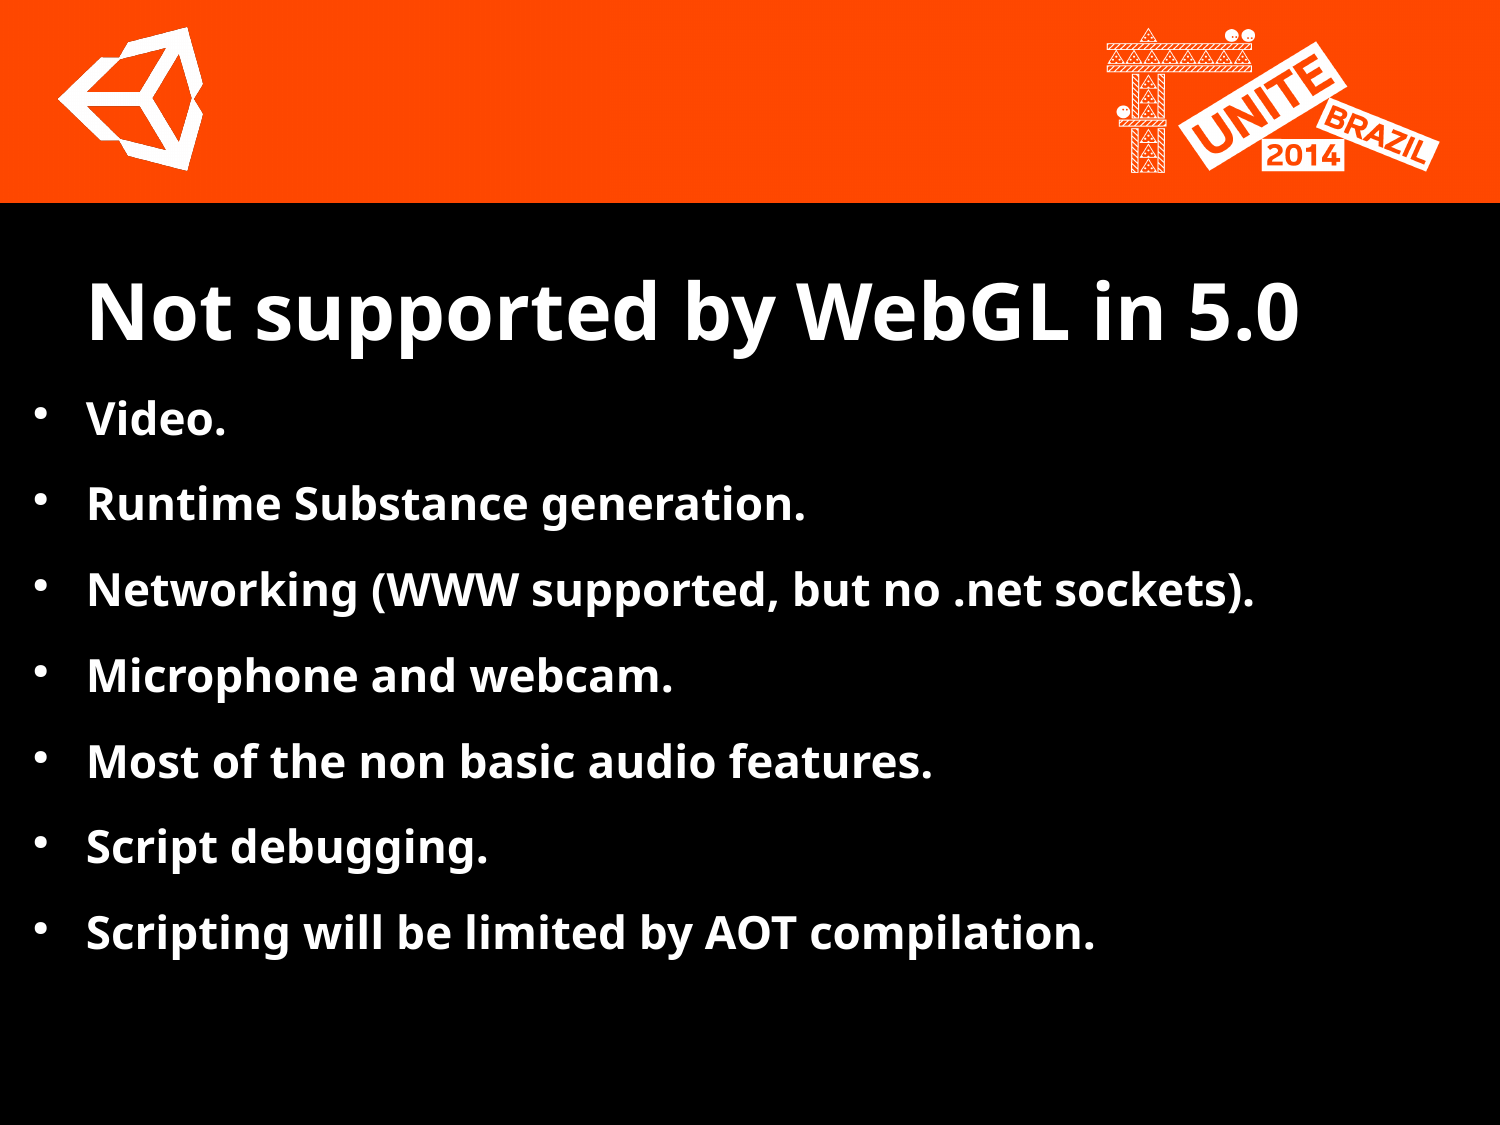

Not supported by WebGL in 5.0
Video.
Runtime Substance generation.
Networking (WWW supported, but no .net sockets).
Microphone and webcam.
Most of the non basic audio features.
Script debugging.
Scripting will be limited by AOT compilation.
#